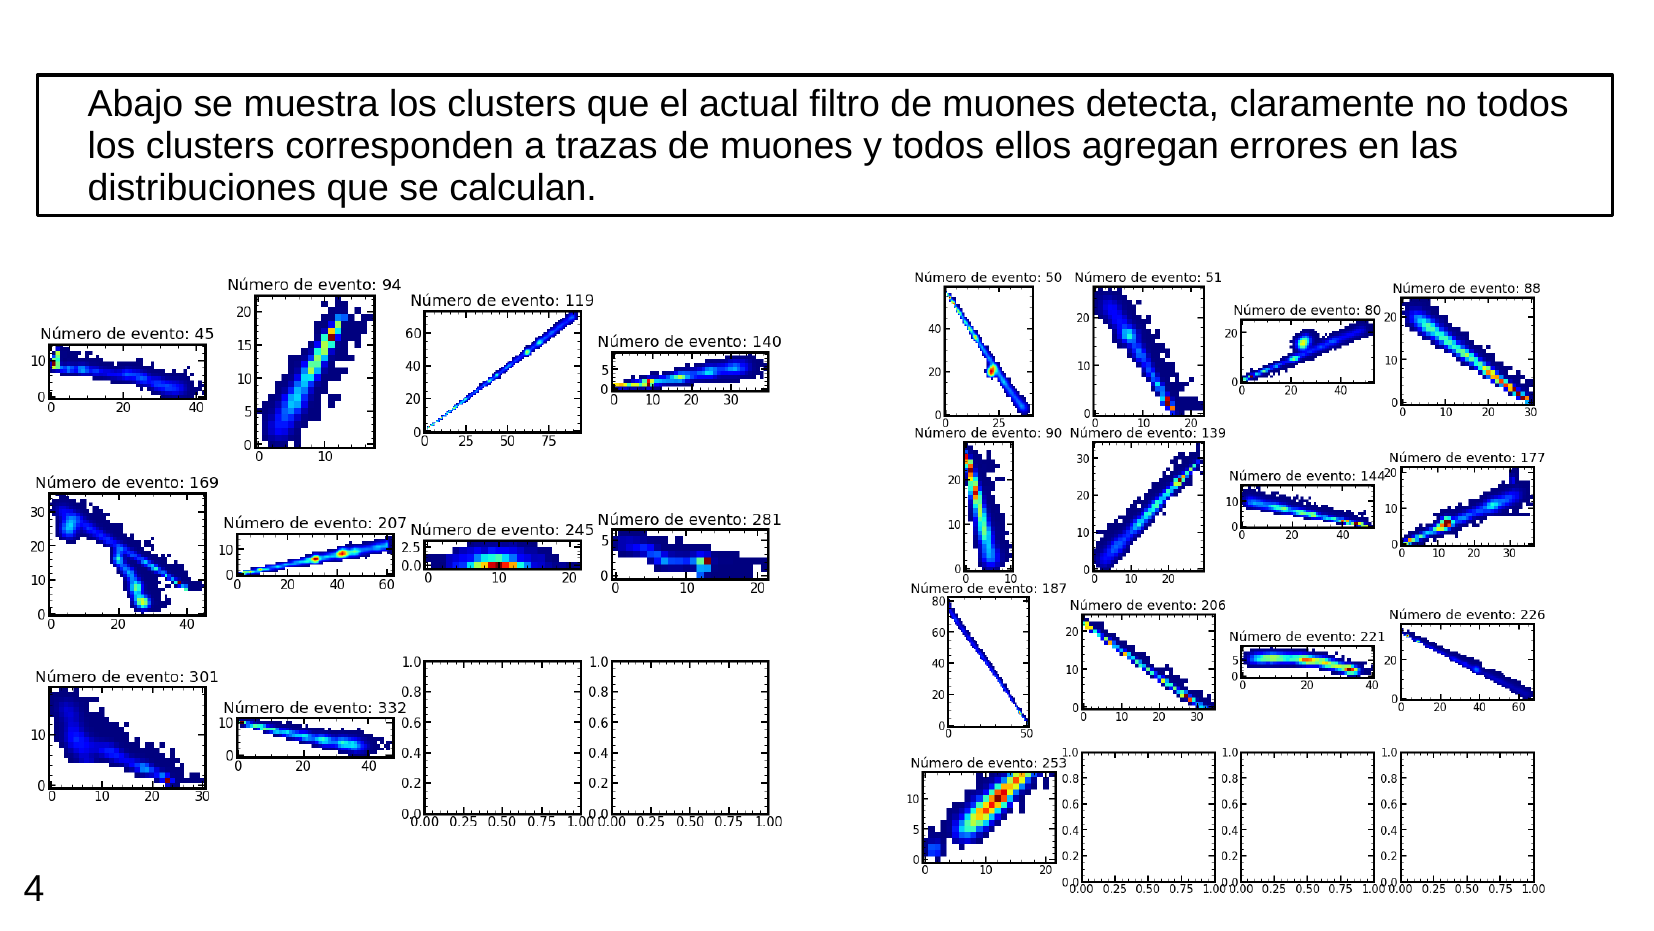

Abajo se muestra los clusters que el actual filtro de muones detecta, claramente no todos los clusters corresponden a trazas de muones y todos ellos agregan errores en las distribuciones que se calculan.